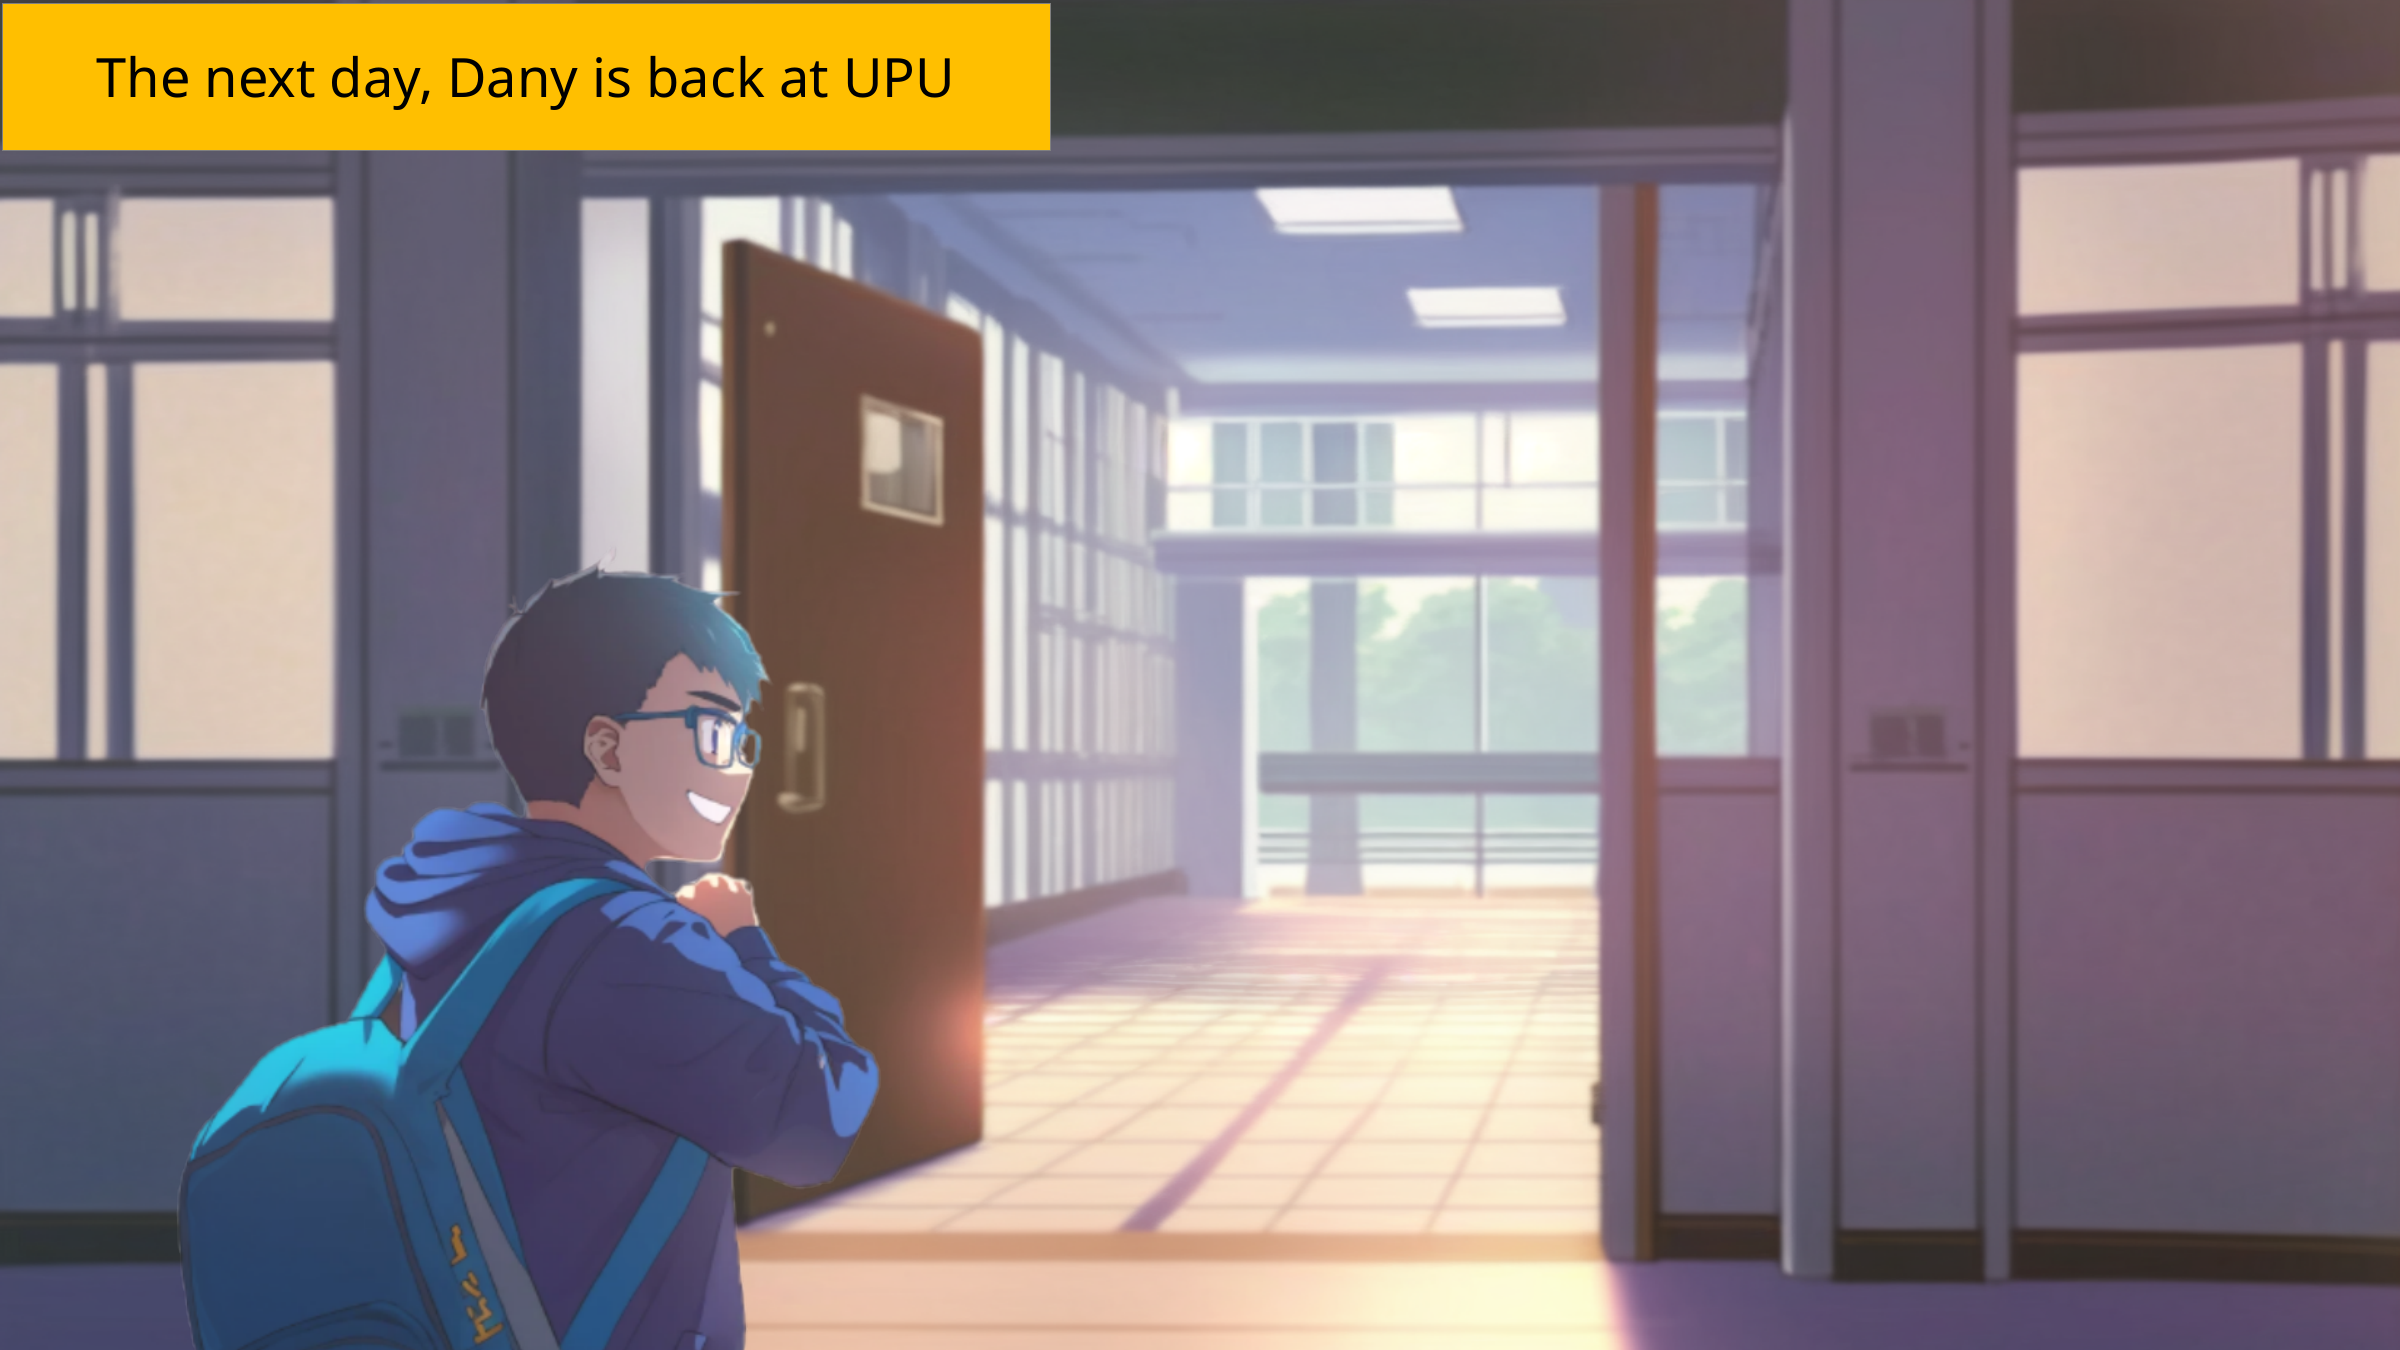

The next day, Dany is back at UPU